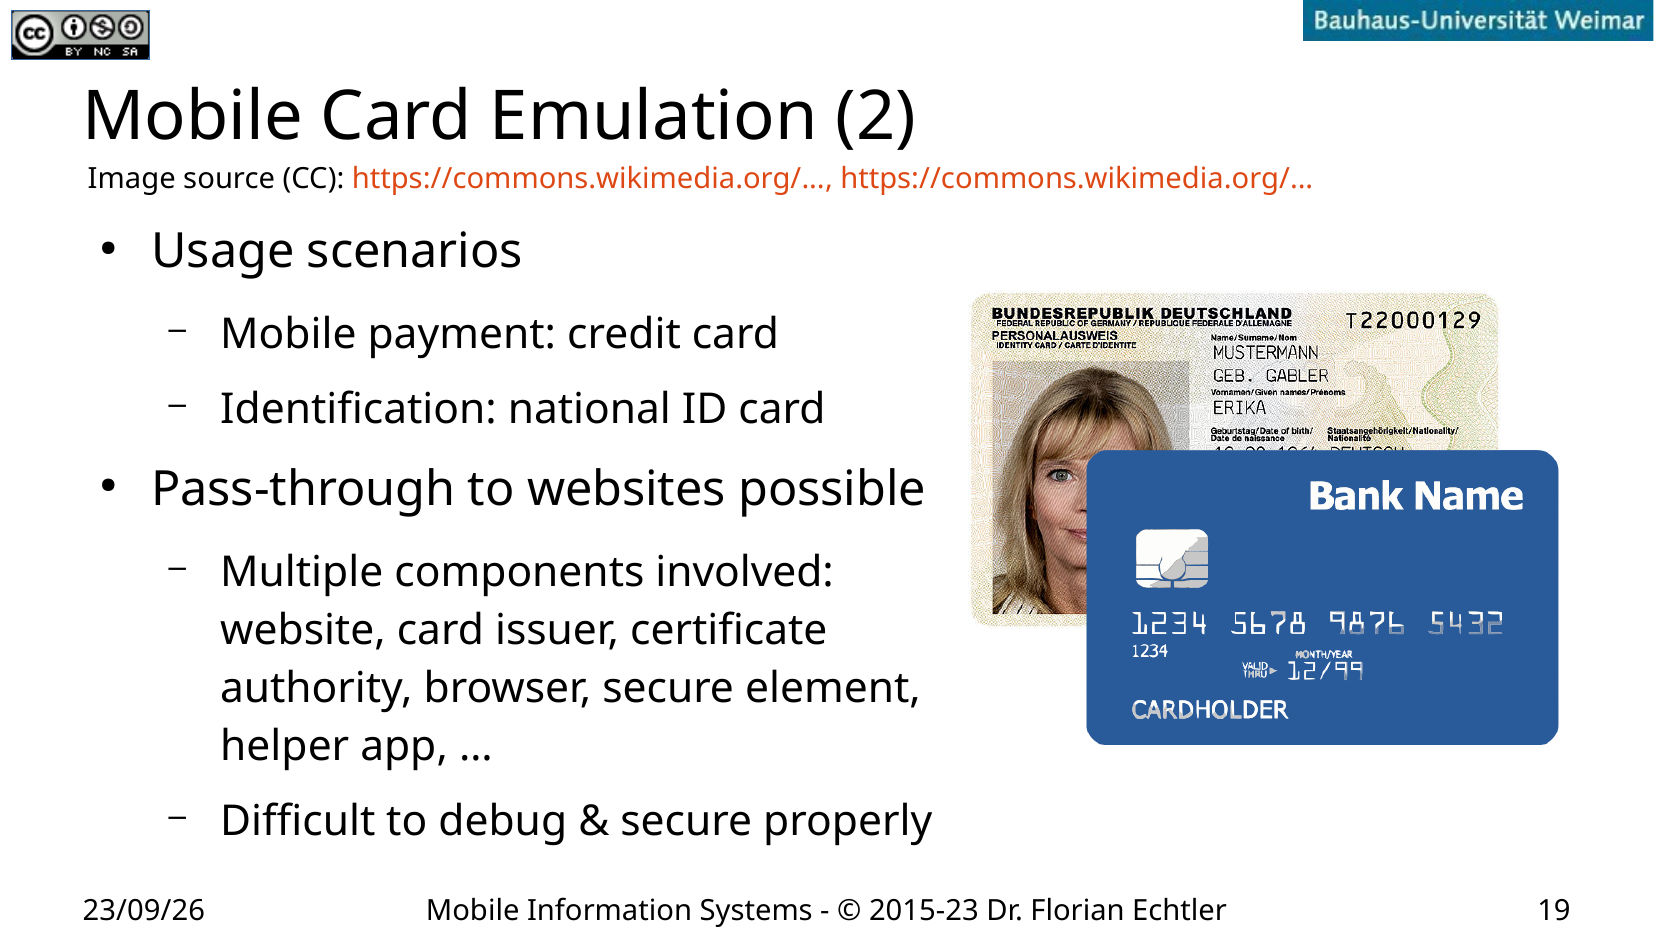

# Mobile Card Emulation (2)
Image source (CC): https://commons.wikimedia.org/..., https://commons.wikimedia.org/...
Usage scenarios
Mobile payment: credit card
Identification: national ID card
Pass-through to websites possible
Multiple components involved: website, card issuer, certificate authority, browser, secure element, helper app, …
Difficult to debug & secure properly
Mobile Information Systems - © 2015-23 Dr. Florian Echtler
19